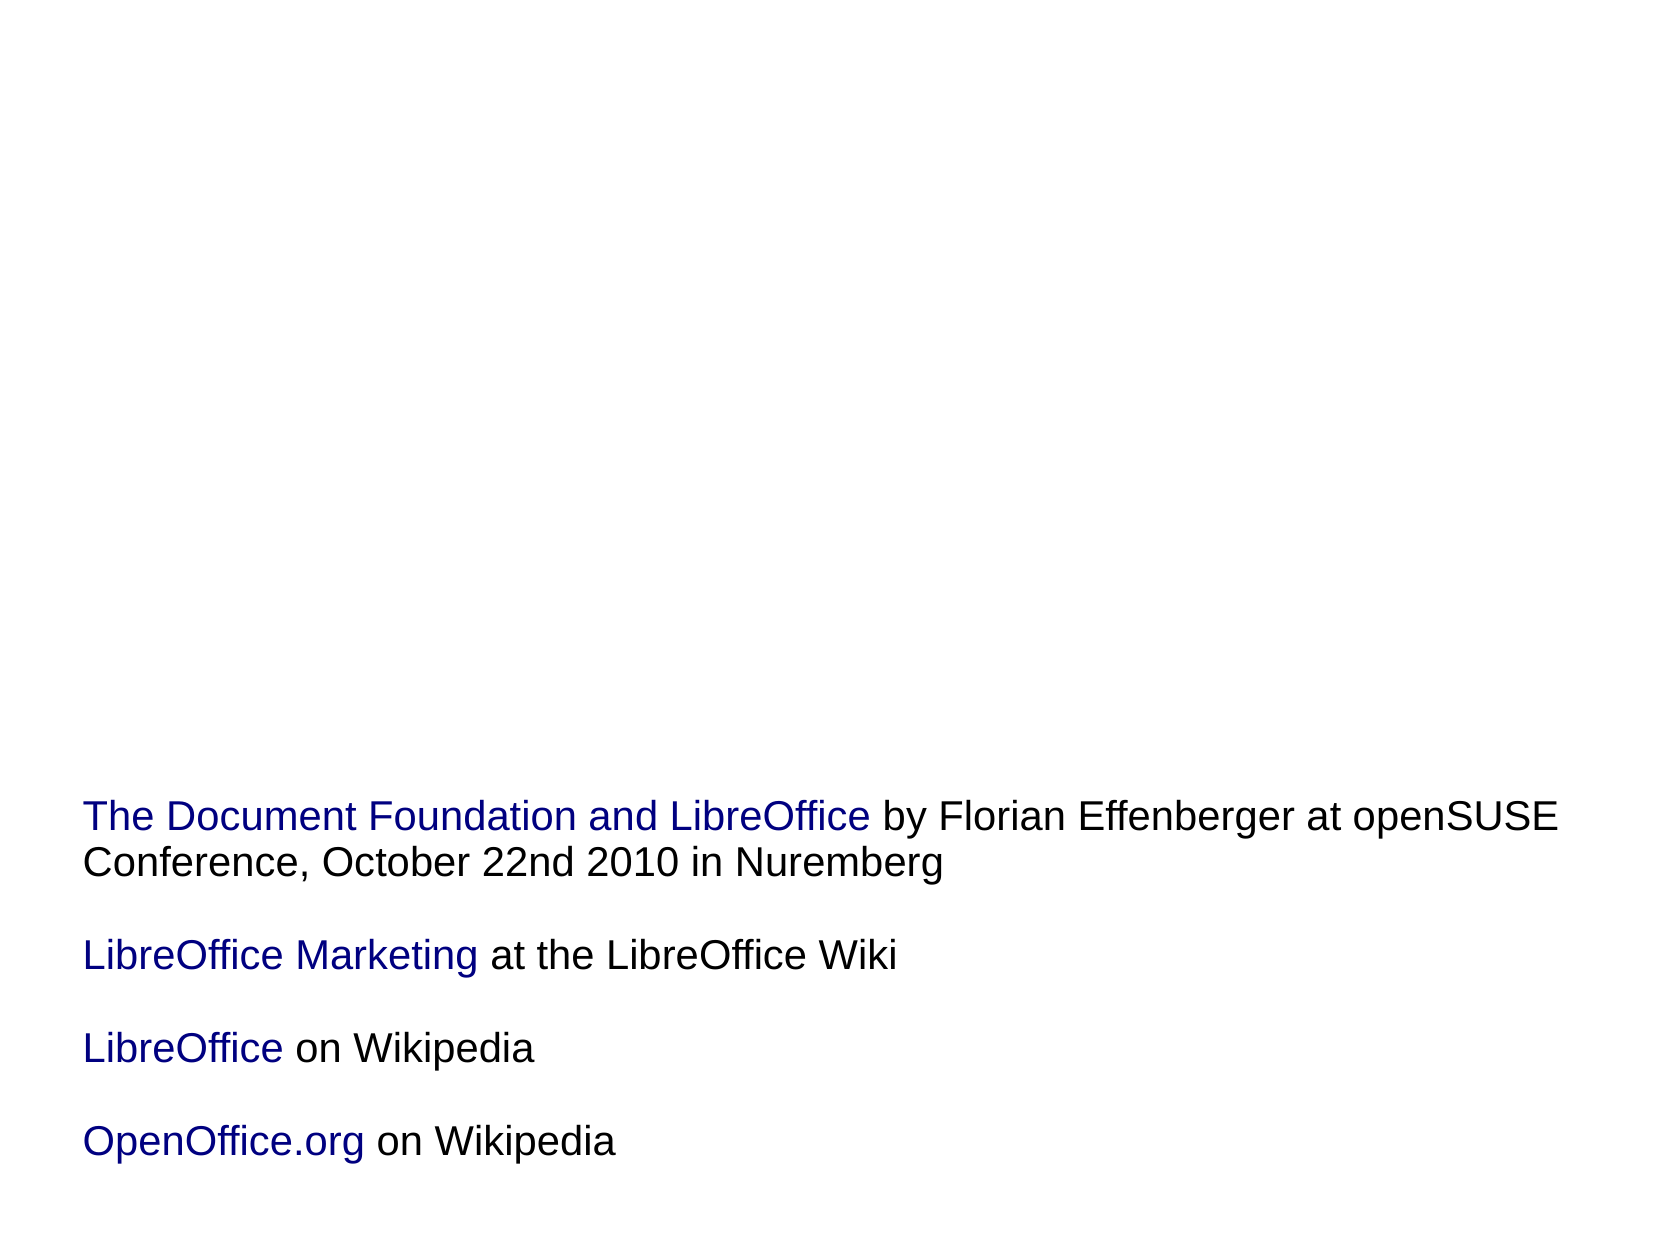

# The Document Foundation and LibreOffice by Florian Effenberger at openSUSE Conference, October 22nd 2010 in Nuremberg
LibreOffice Marketing at the LibreOffice Wiki
LibreOffice on Wikipedia
OpenOffice.org on Wikipedia